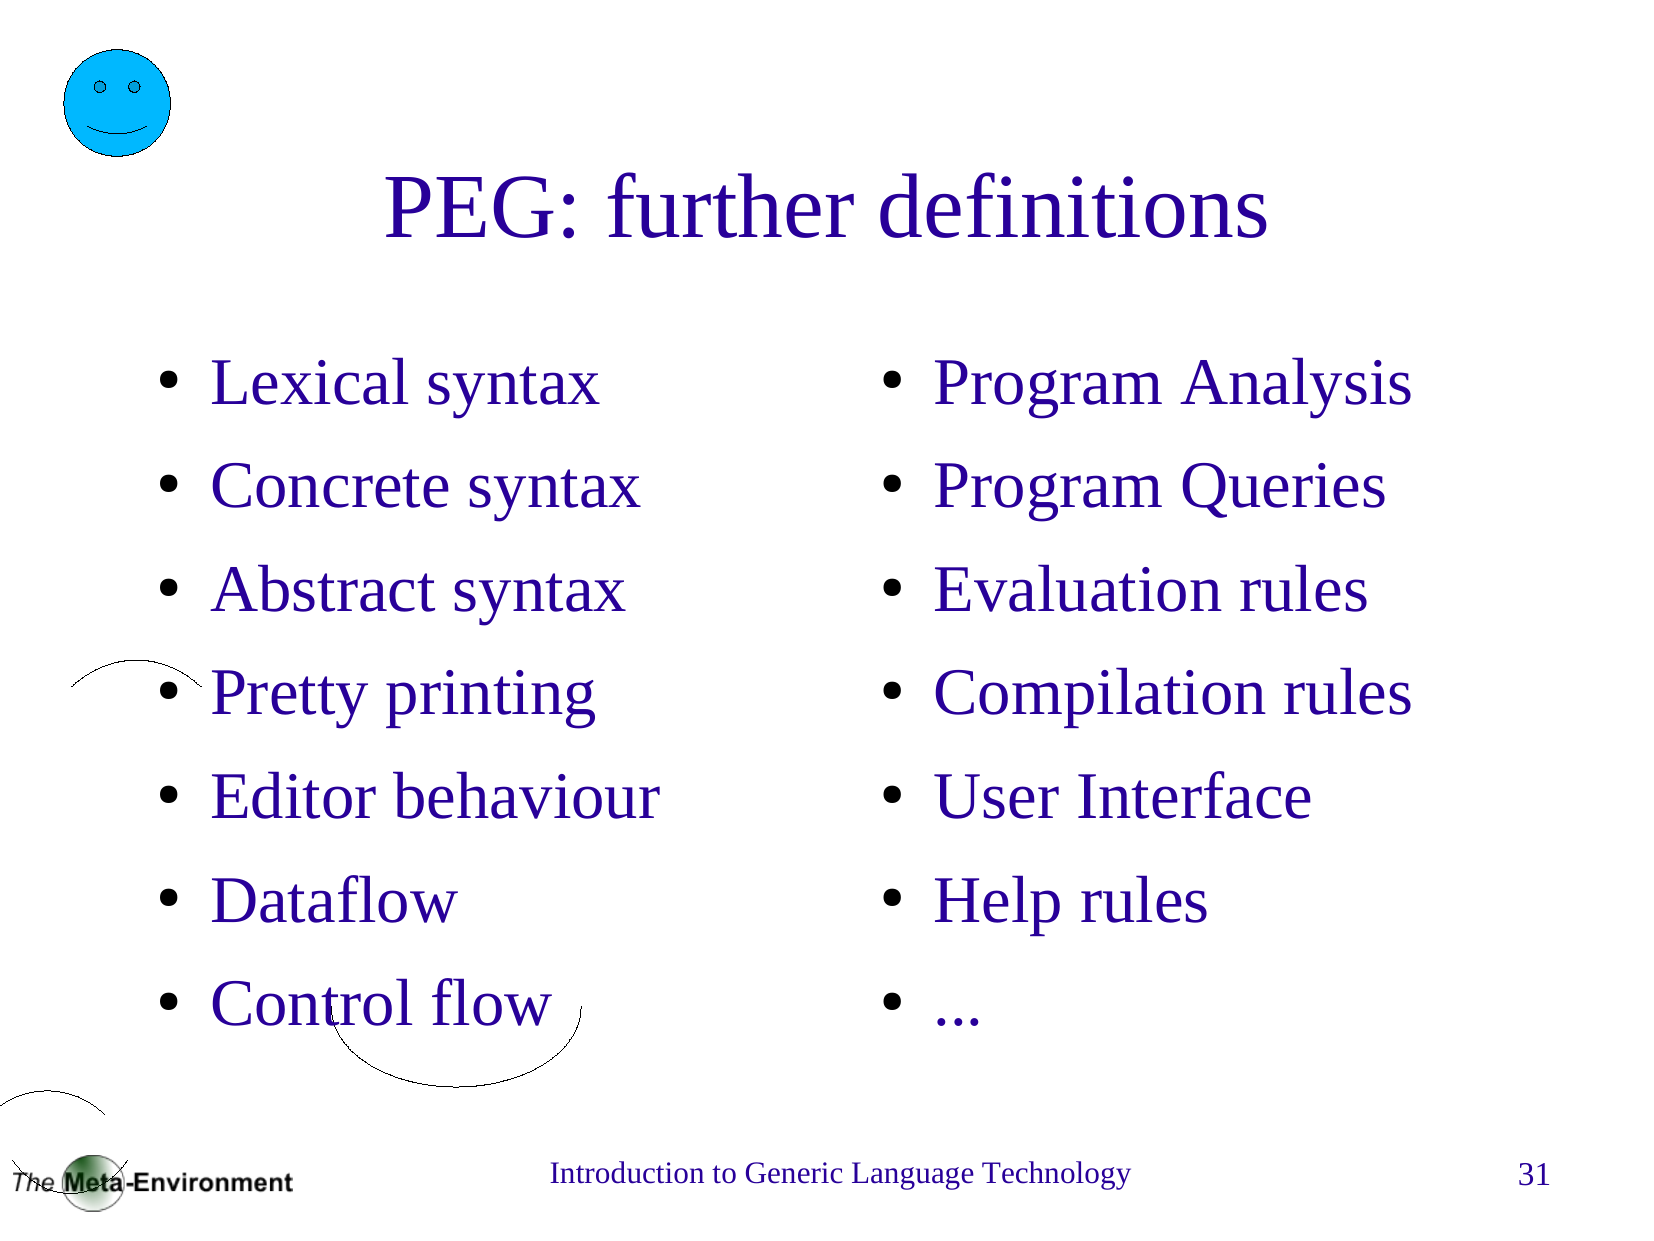

# PEG: further definitions
Lexical syntax
Concrete syntax
Abstract syntax
Pretty printing
Editor behaviour
Dataflow
Control flow
Program Analysis
Program Queries
Evaluation rules
Compilation rules
User Interface
Help rules
...